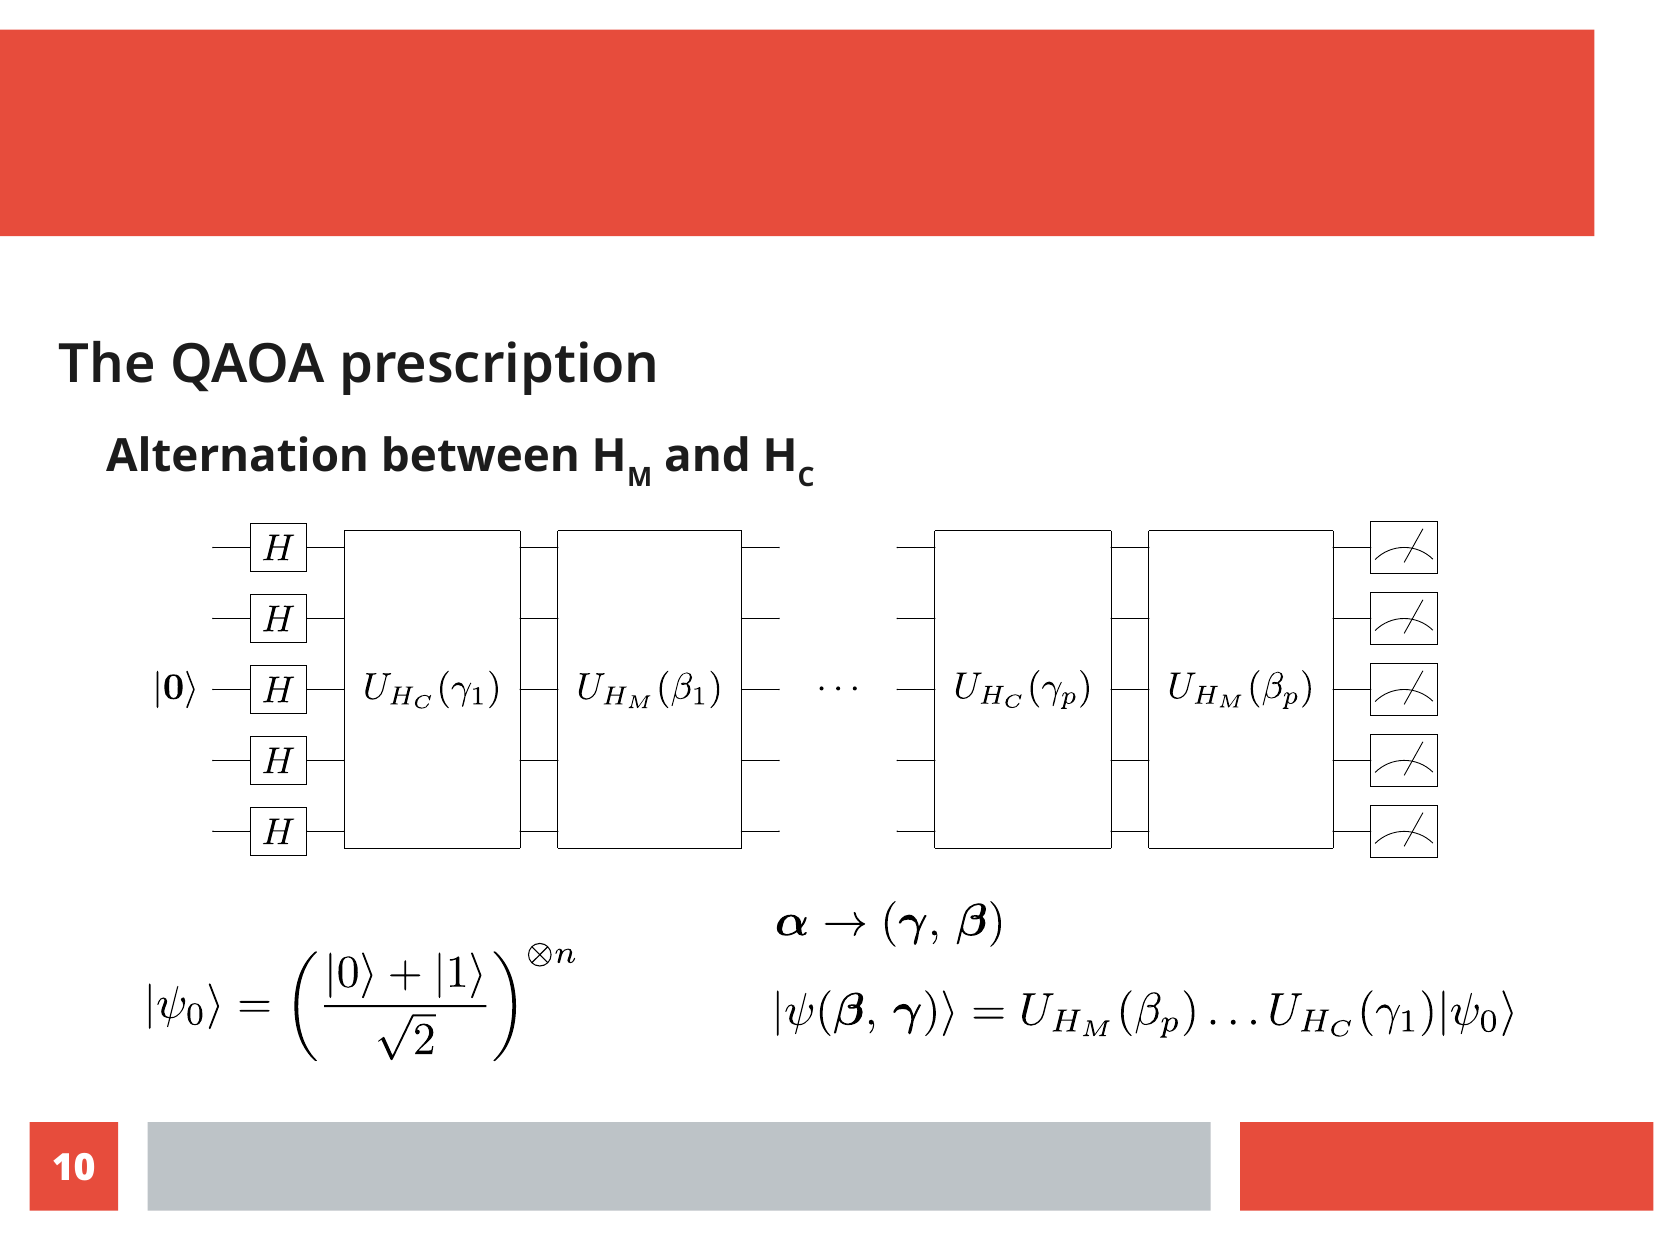

#
The QAOA prescription
Alternation between HM and HC
10